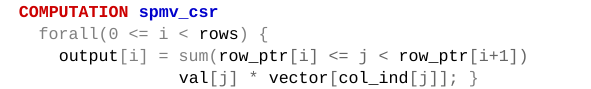

COMPUTATION spmv_csr
 forall(0 <= i < rows) {
 output[i] = sum(row_ptr[i] <= j < row_ptr[i+1])
 val[j] * vector[col_ind[j]]; }